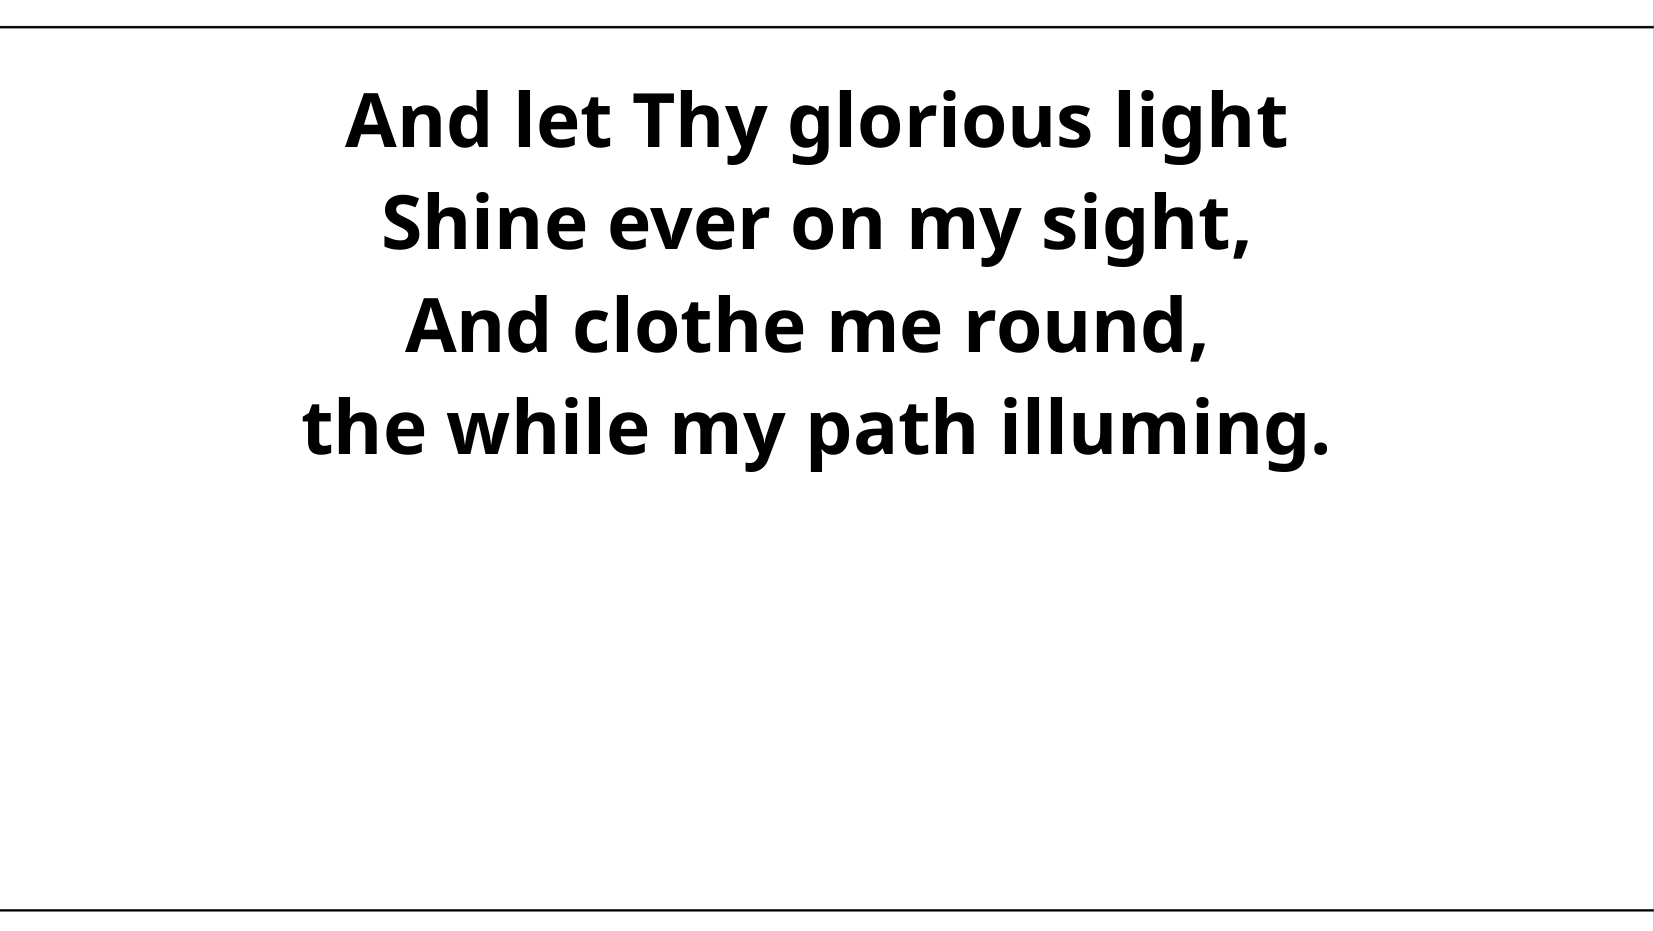

And let Thy glorious light
Shine ever on my sight,
And clothe me round,
the while my path illuming.